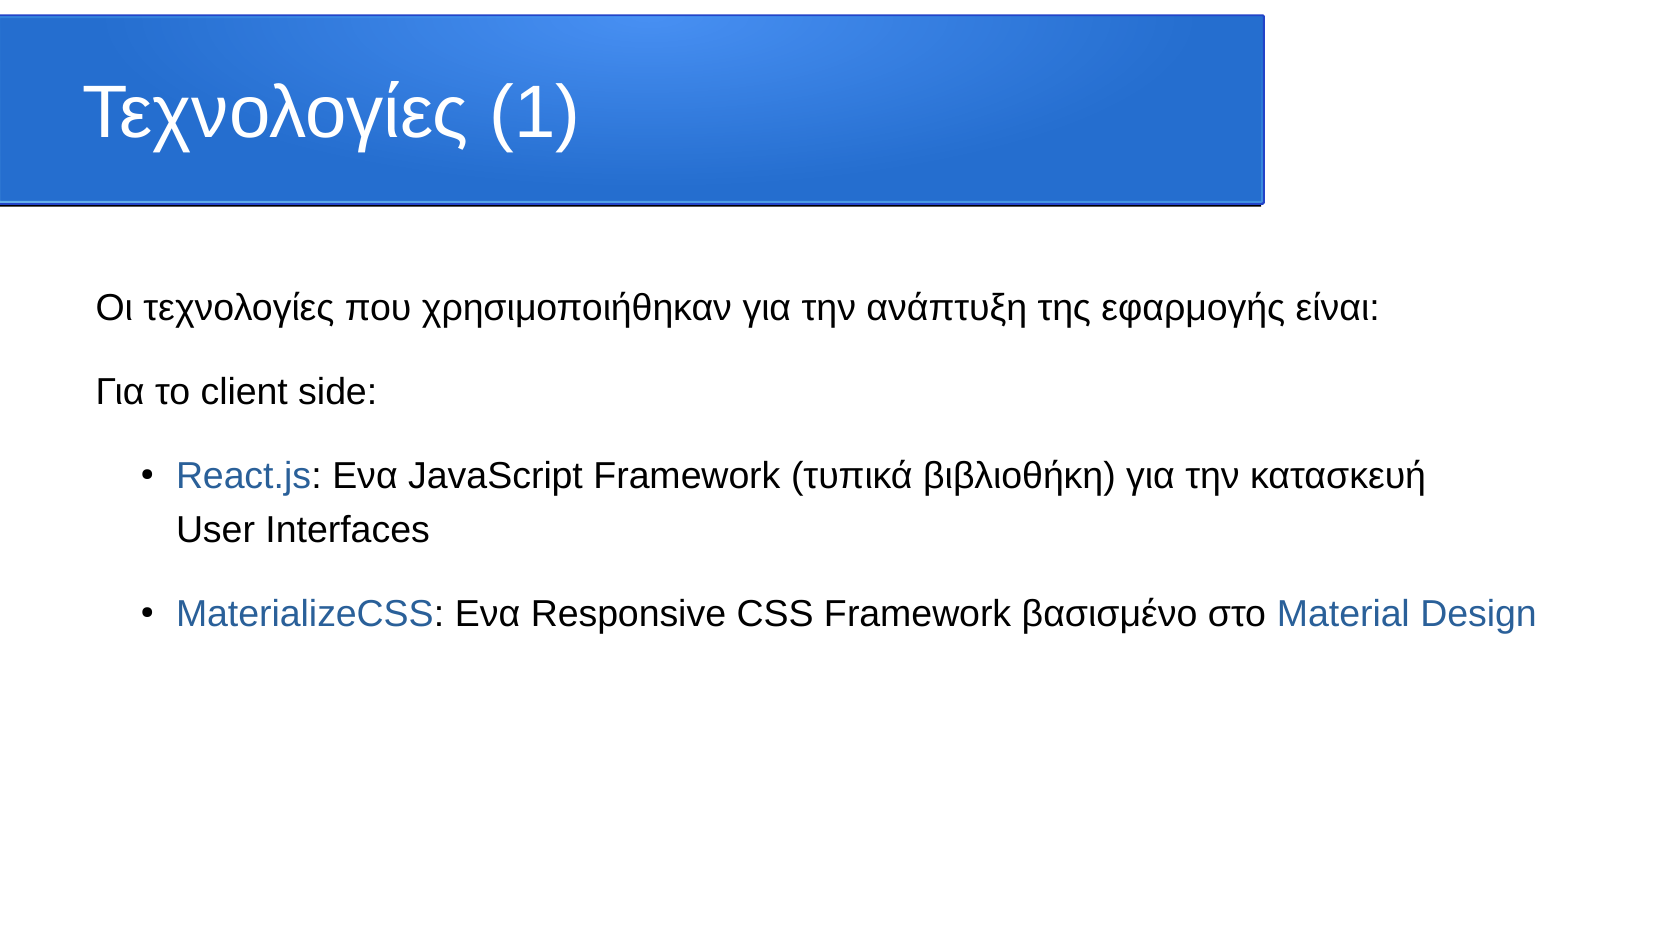

# Τεχνολογίες (1)
Οι τεχνολογίες που χρησιμοποιήθηκαν για την ανάπτυξη της εφαρμογής είναι:
Για το client side:
React.js: Ενα JavaScript Framework (τυπικά βιβλιοθήκη) για την κατασκευή
User Interfaces
MaterializeCSS: Ενα Responsive CSS Framework βασισμένο στο Material Design